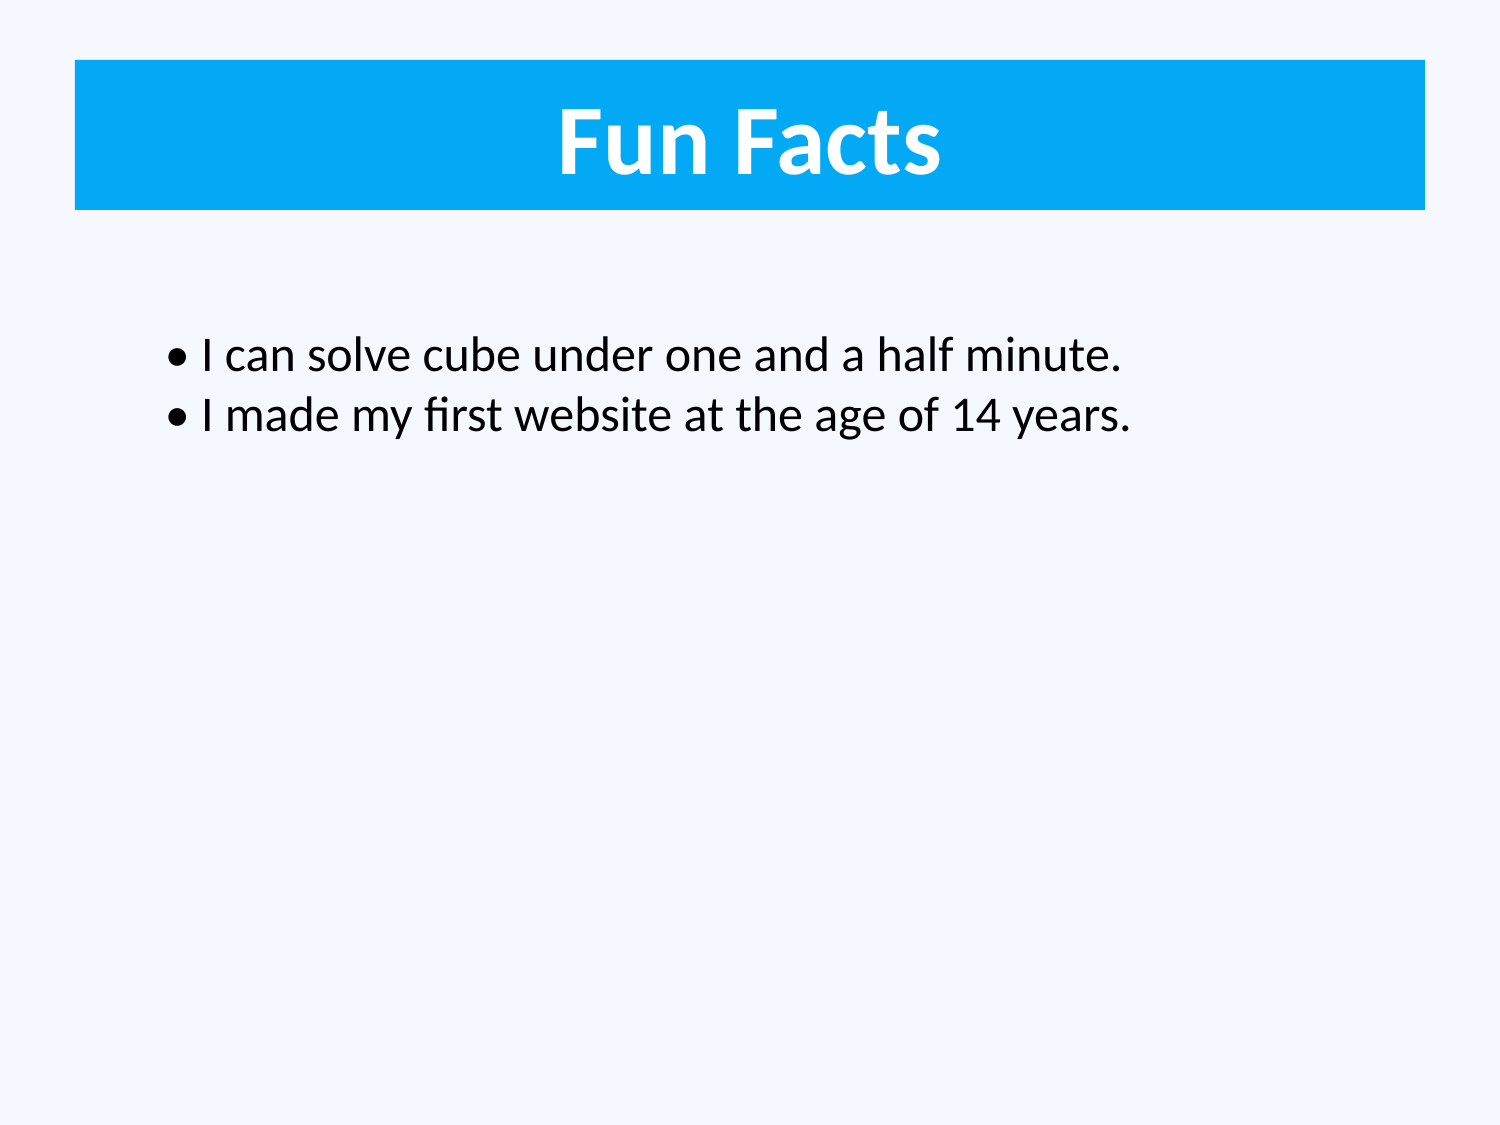

Fun Facts
• I can solve cube under one and a half minute.
• I made my first website at the age of 14 years.